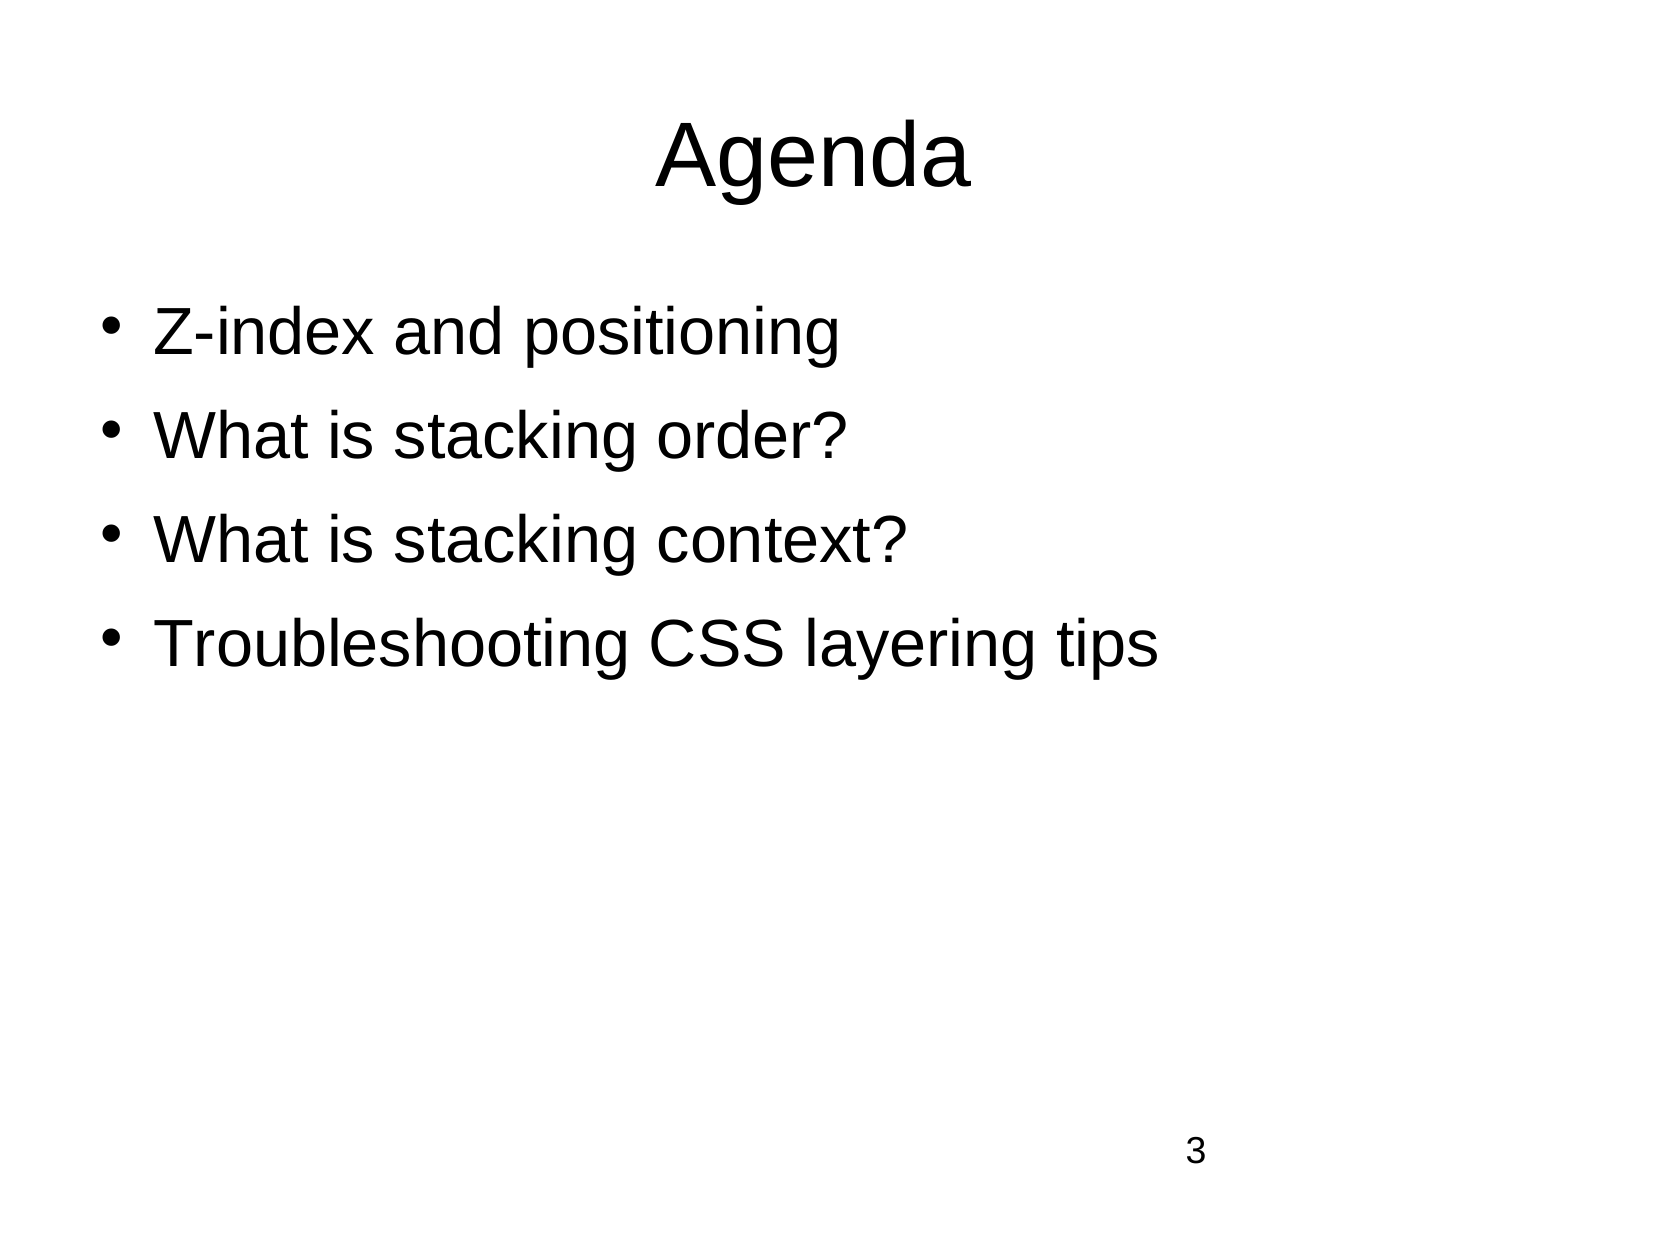

# Agenda
Z-index and positioning
What is stacking order?
What is stacking context?
Troubleshooting CSS layering tips
3